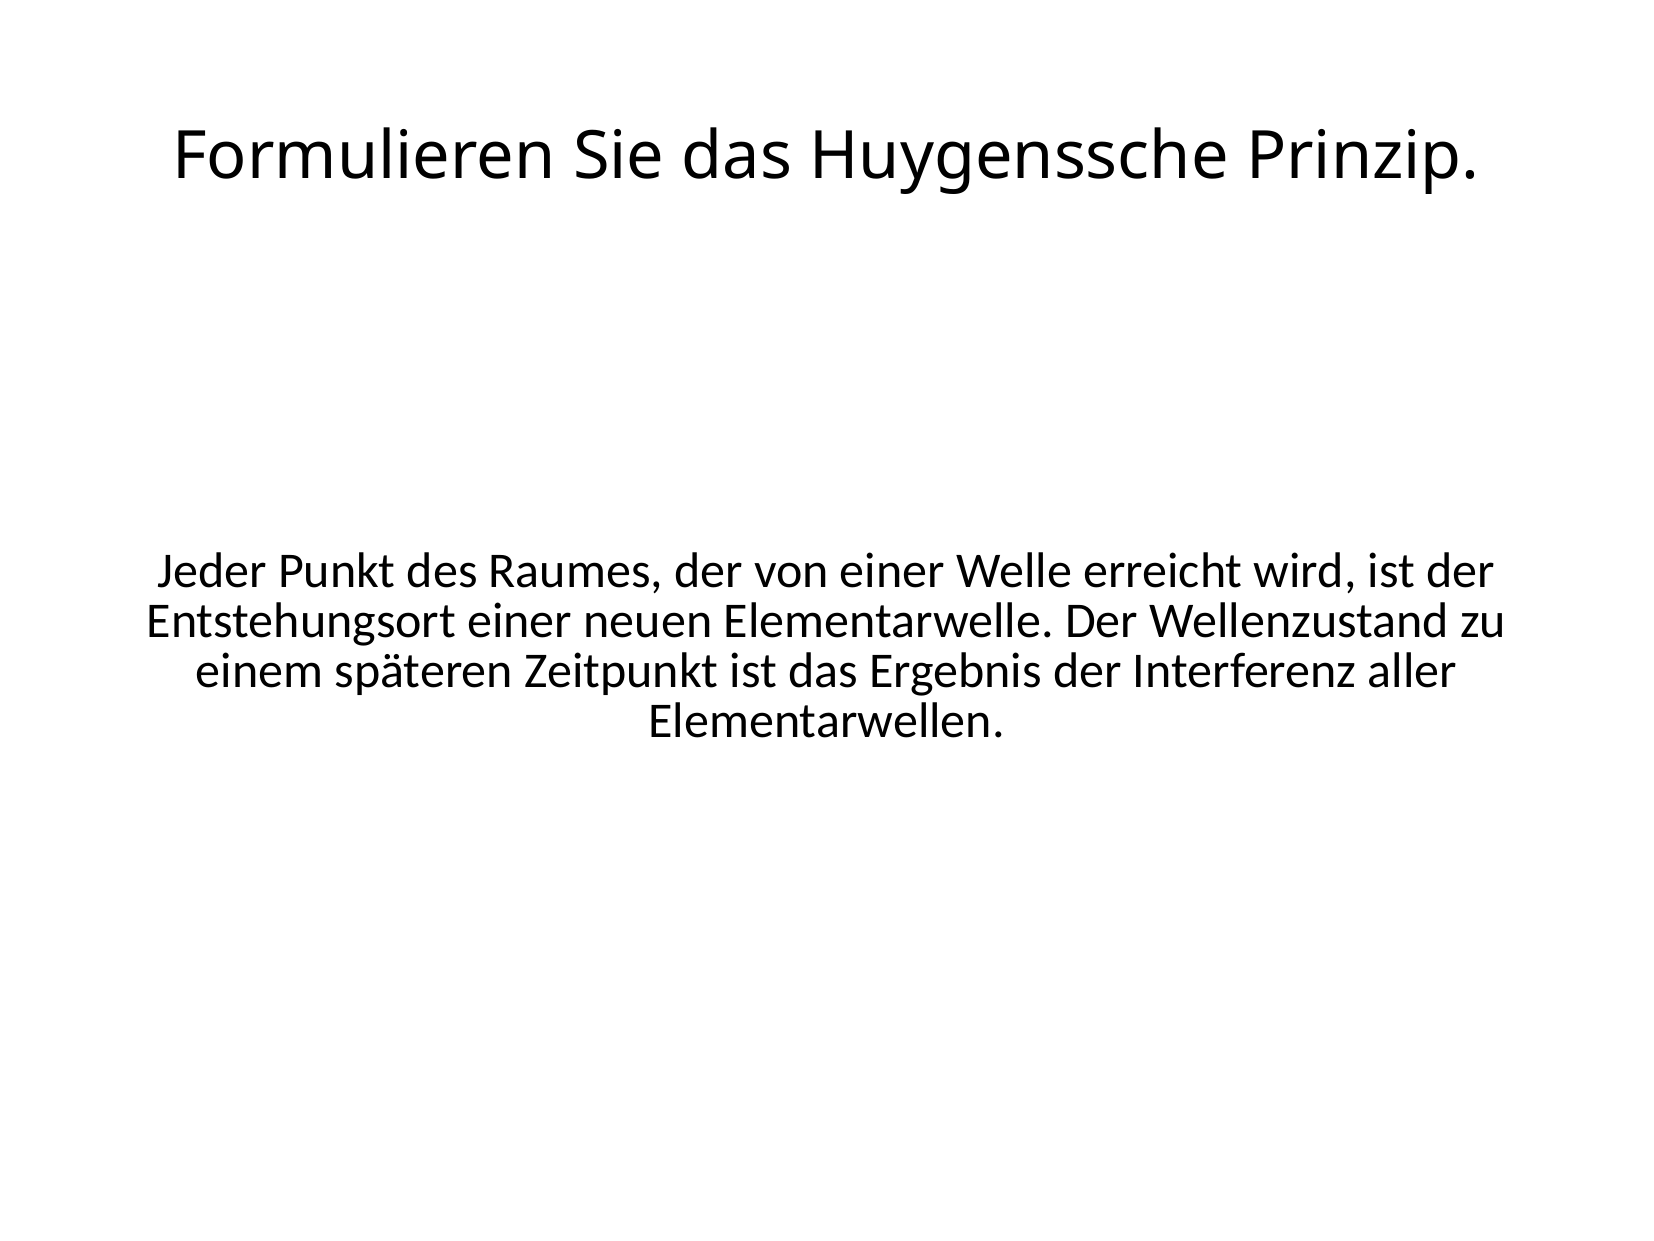

# Formulieren Sie das Huygenssche Prinzip.
Jeder Punkt des Raumes, der von einer Welle erreicht wird, ist der Entstehungsort einer neuen Elementarwelle. Der Wellenzustand zu einem späteren Zeitpunkt ist das Ergebnis der Interferenz aller Elementarwellen.